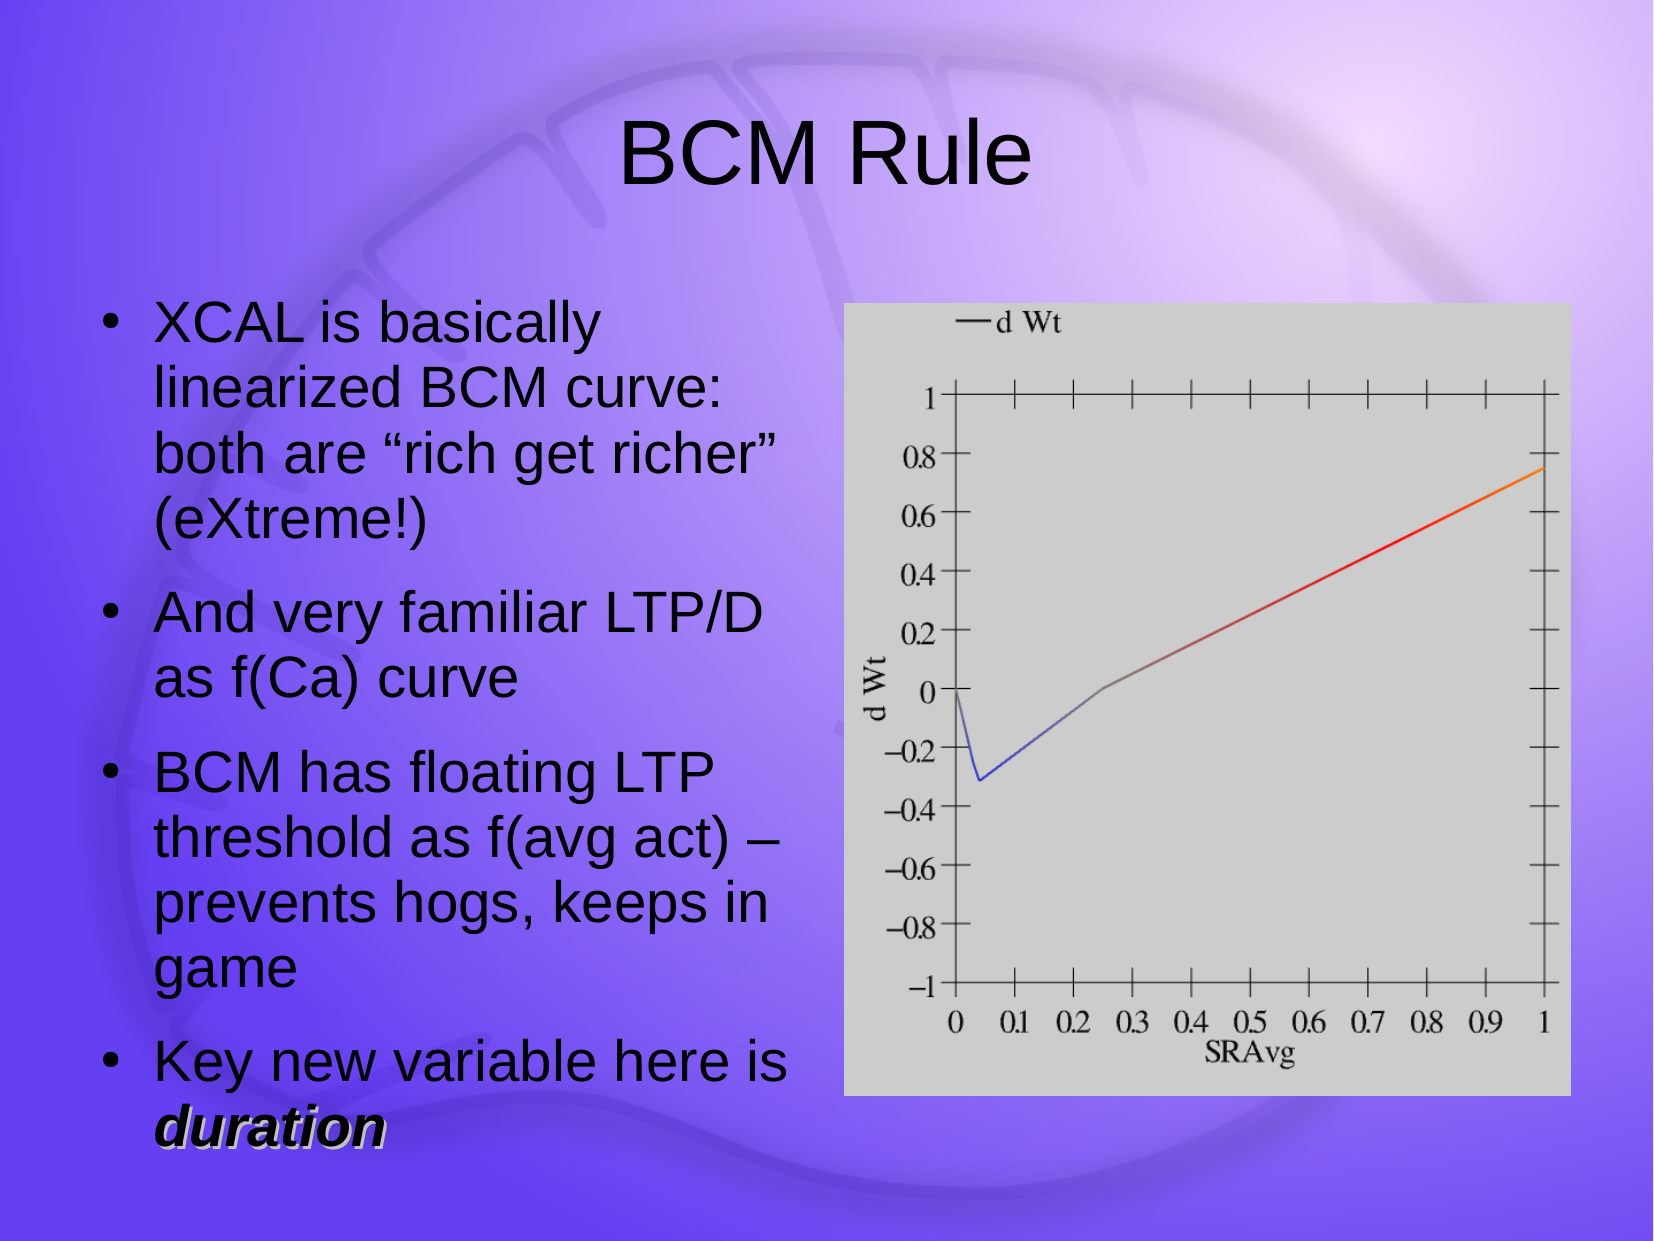

# BCM Rule
XCAL is basically linearized BCM curve: both are “rich get richer” (eXtreme!)
And very familiar LTP/D as f(Ca) curve
BCM has floating LTP threshold as f(avg act) – prevents hogs, keeps in game
Key new variable here is duration